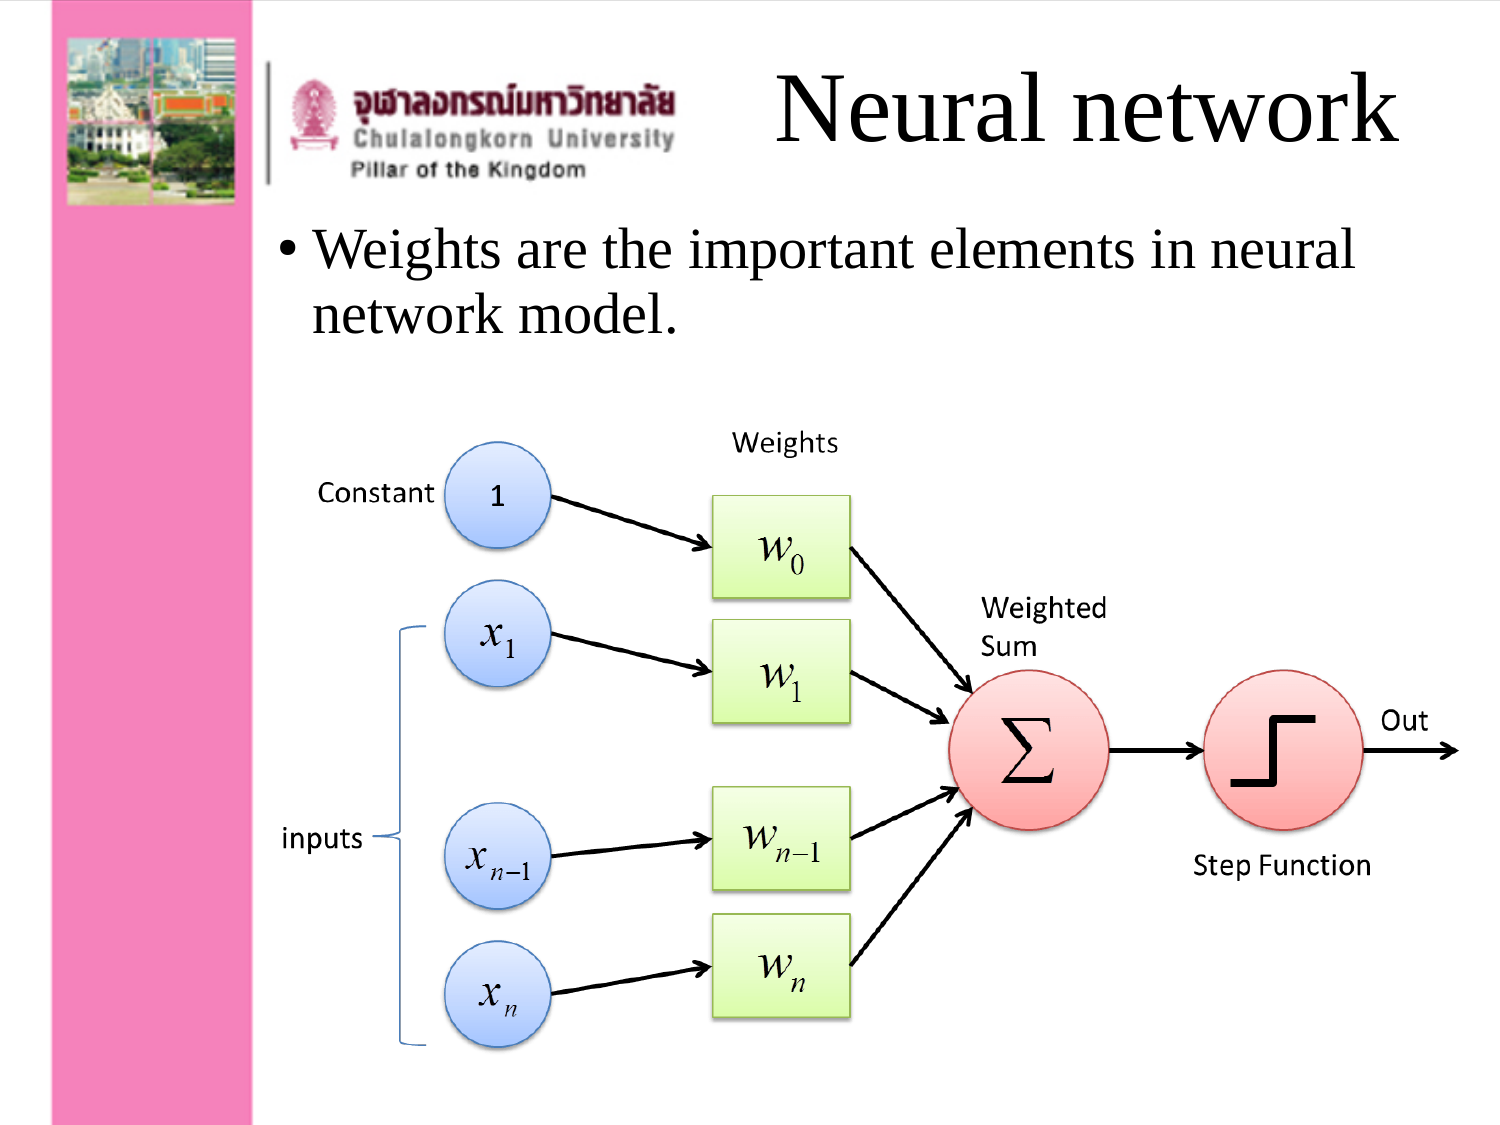

# Neural network
Weights are the important elements in neural network model.